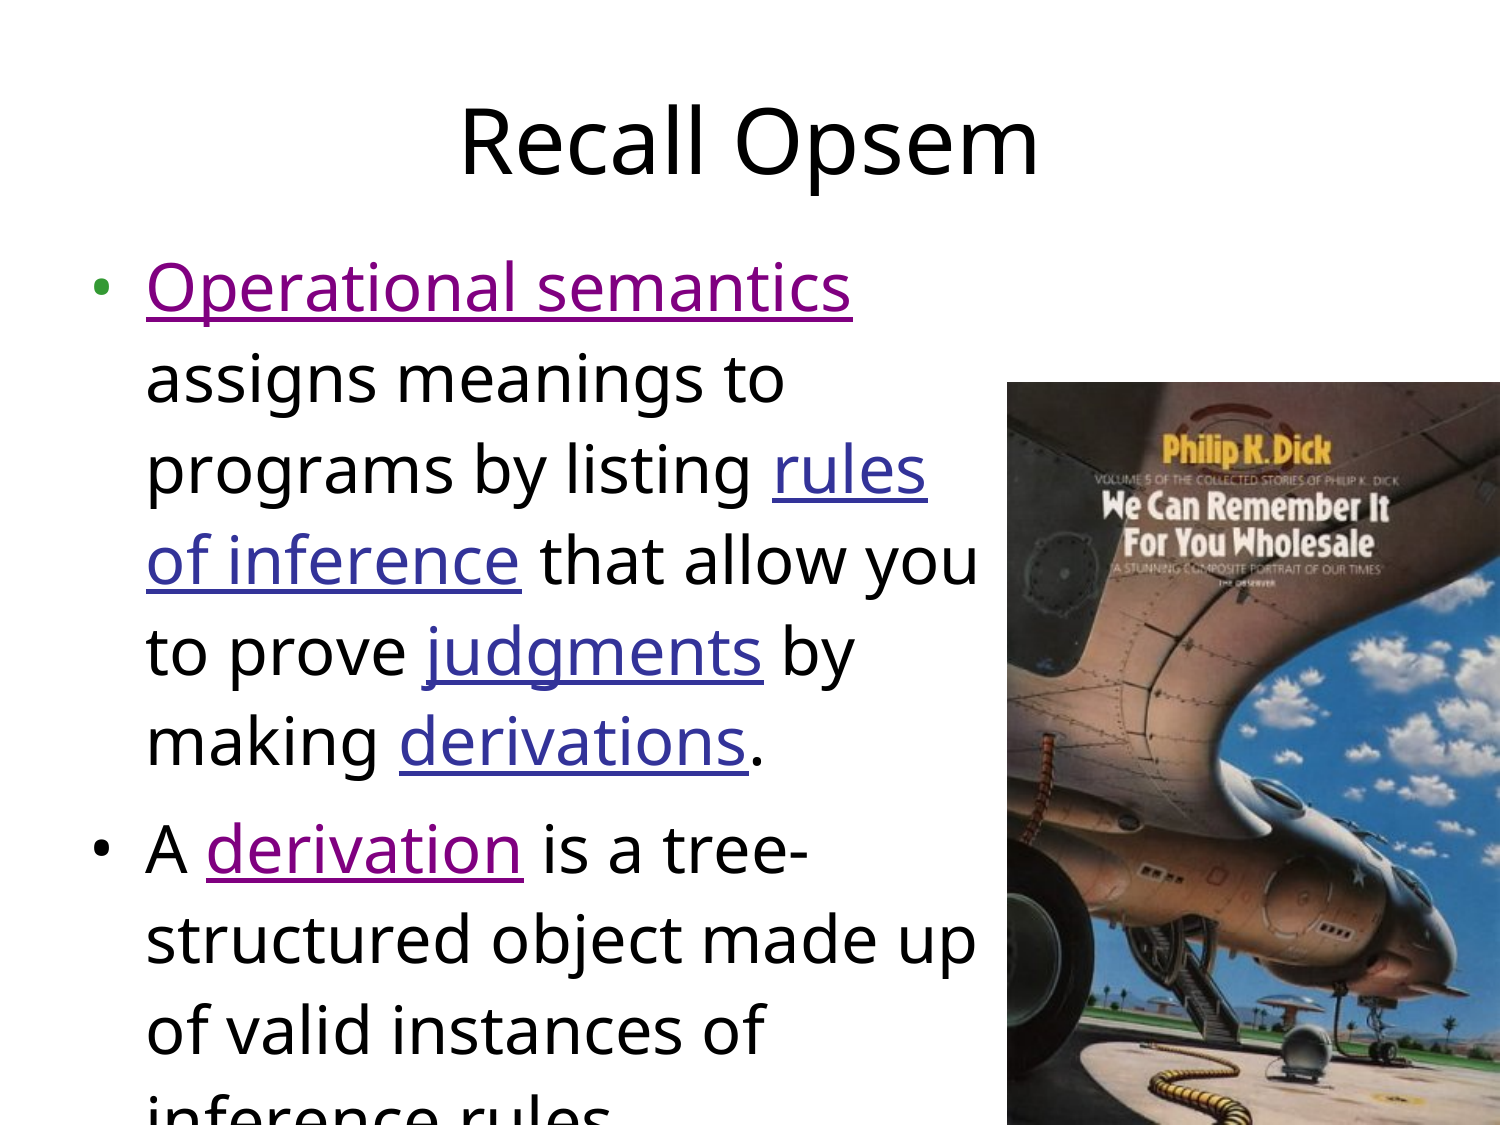

# Recall Opsem
Operational semantics assigns meanings to programs by listing rules of inference that allow you to prove judgments by making derivations.
A derivation is a tree-structured object made up of valid instances of inference rules.
26